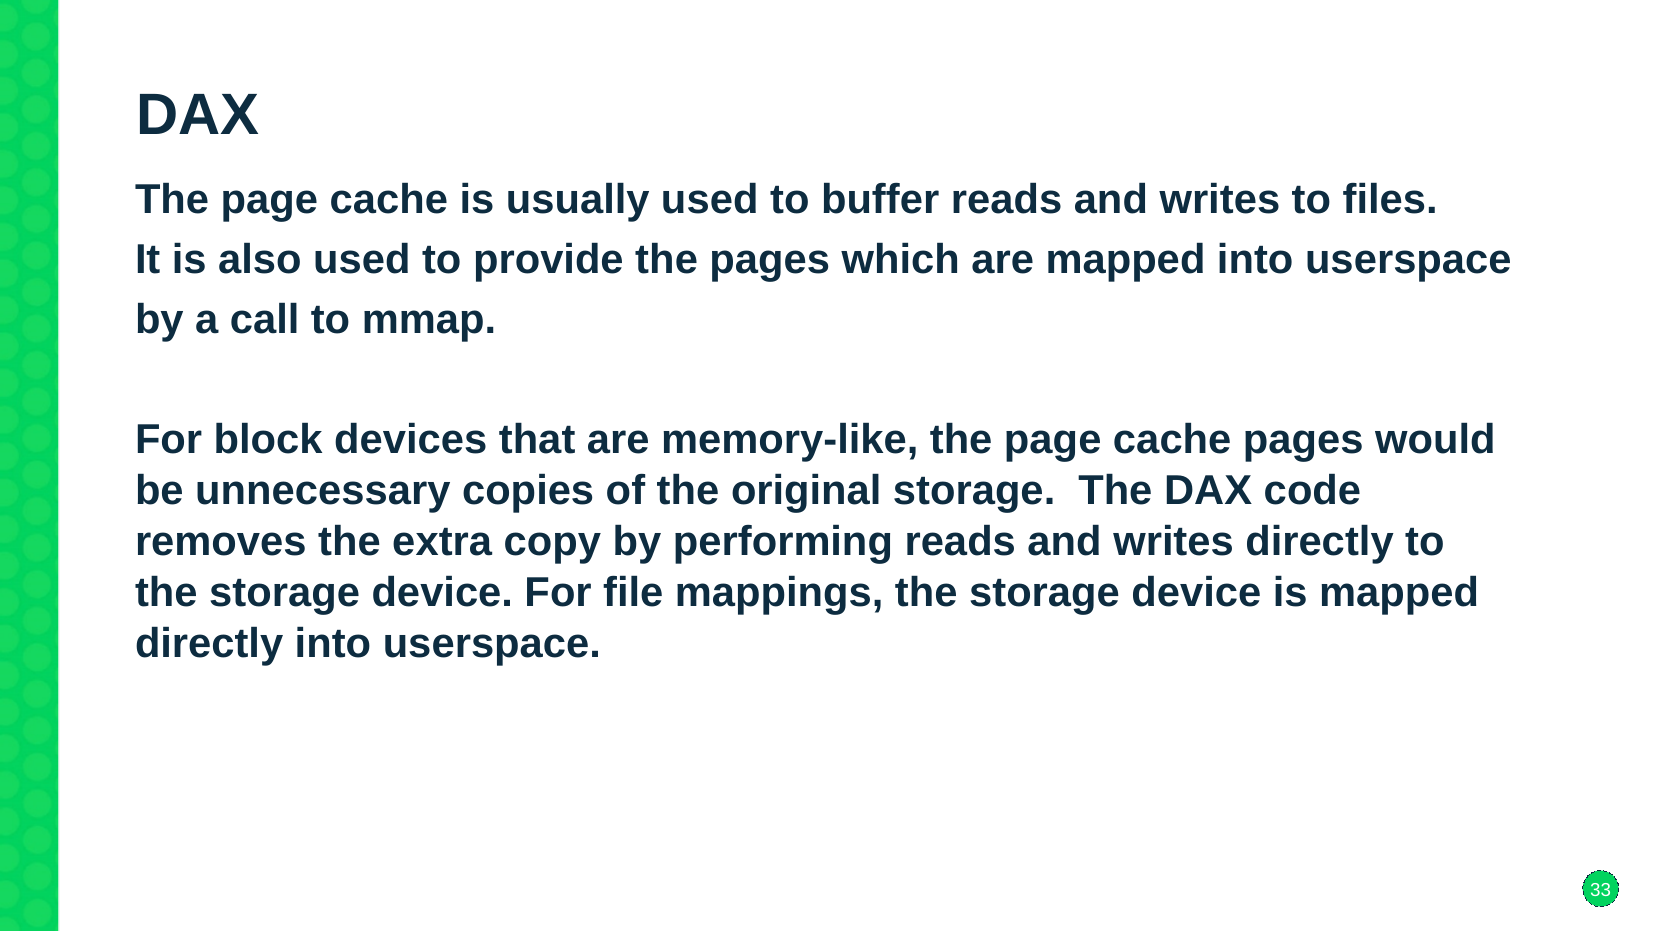

# DAX
The page cache is usually used to buffer reads and writes to files.
It is also used to provide the pages which are mapped into userspace
by a call to mmap.
For block devices that are memory-like, the page cache pages would be unnecessary copies of the original storage. The DAX code removes the extra copy by performing reads and writes directly to the storage device. For file mappings, the storage device is mapped directly into userspace.
33